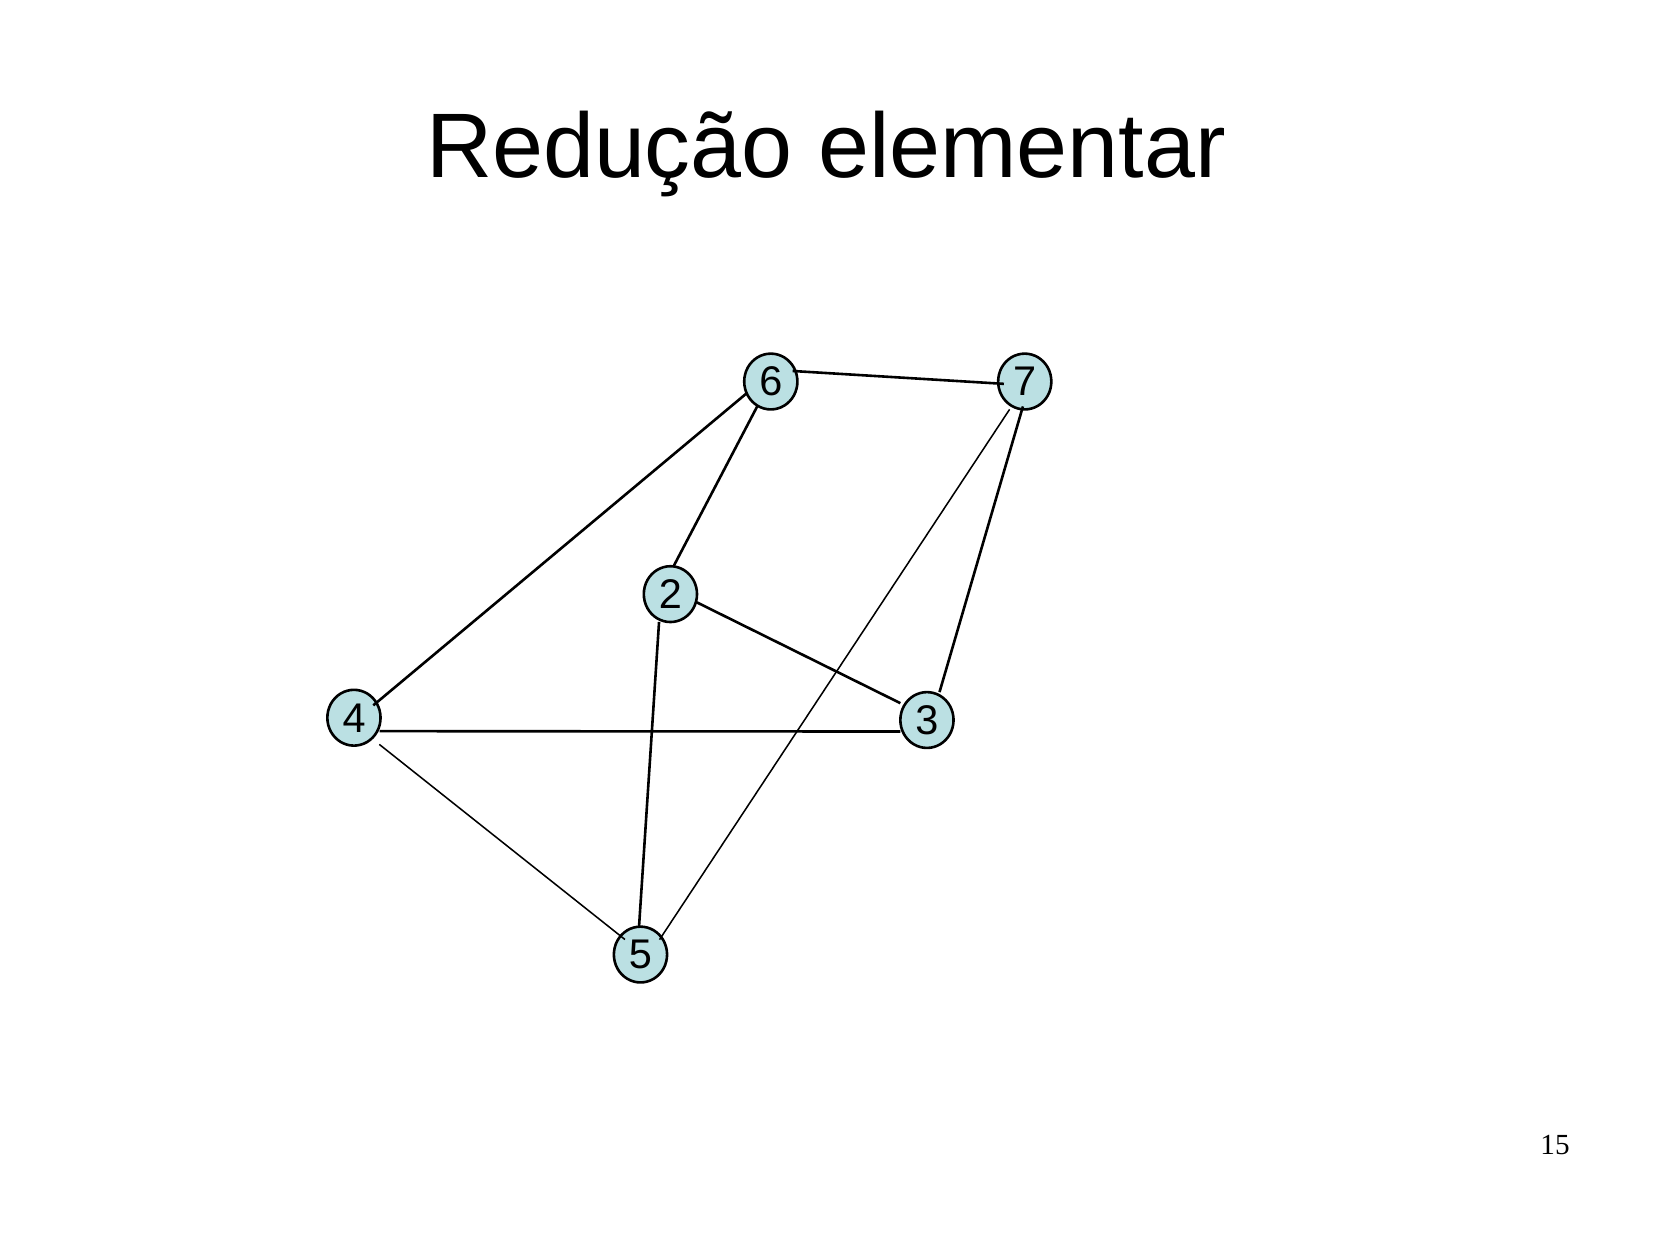

# Redução elementar
6
7
2
4
3
5
15